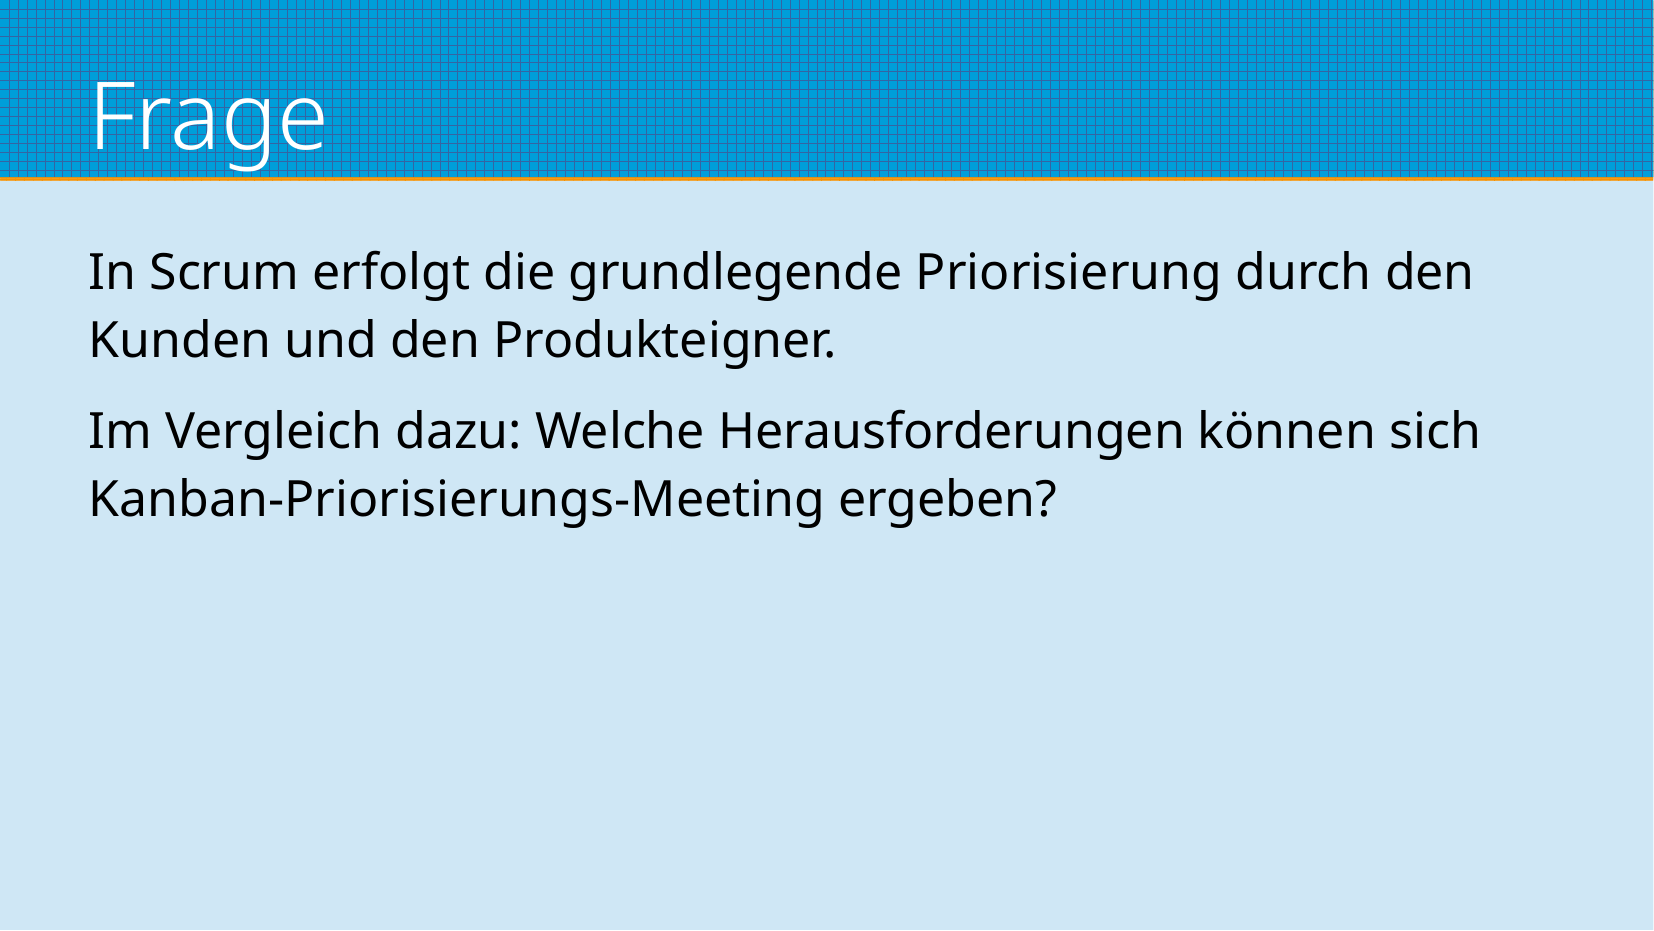

# Frage
In Scrum erfolgt die grundlegende Priorisierung durch den Kunden und den Produkteigner.
Im Vergleich dazu: Welche Herausforderungen können sich Kanban-Priorisierungs-Meeting ergeben?